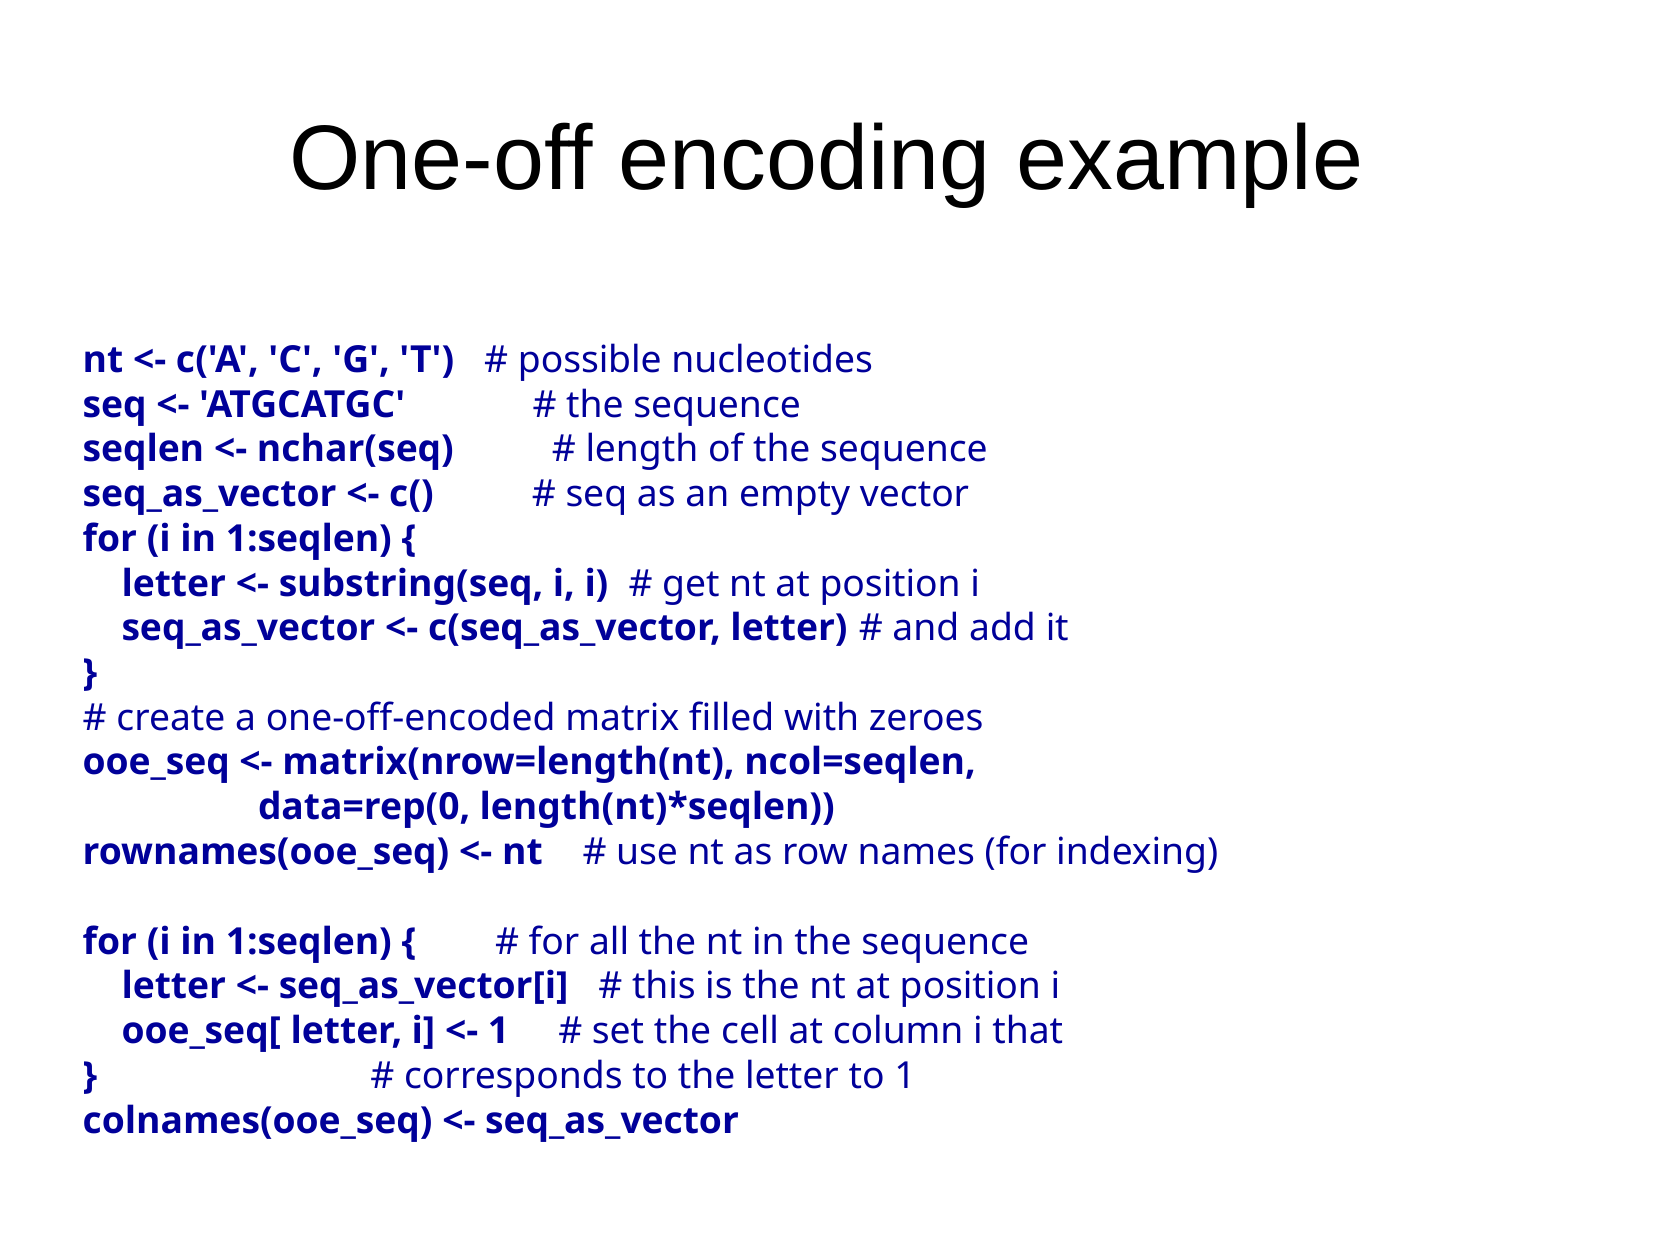

One-off encoding example
nt <- c('A', 'C', 'G', 'T') # possible nucleotides
seq <- 'ATGCATGC' # the sequence
seqlen <- nchar(seq) # length of the sequence
seq_as_vector <- c() # seq as an empty vector
for (i in 1:seqlen) {
 letter <- substring(seq, i, i) # get nt at position i
 seq_as_vector <- c(seq_as_vector, letter) # and add it
}
# create a one-off-encoded matrix filled with zeroes
ooe_seq <- matrix(nrow=length(nt), ncol=seqlen,
 data=rep(0, length(nt)*seqlen))
rownames(ooe_seq) <- nt # use nt as row names (for indexing)
for (i in 1:seqlen) { # for all the nt in the sequence
 letter <- seq_as_vector[i] # this is the nt at position i
 ooe_seq[ letter, i] <- 1 # set the cell at column i that
} # corresponds to the letter to 1
colnames(ooe_seq) <- seq_as_vector